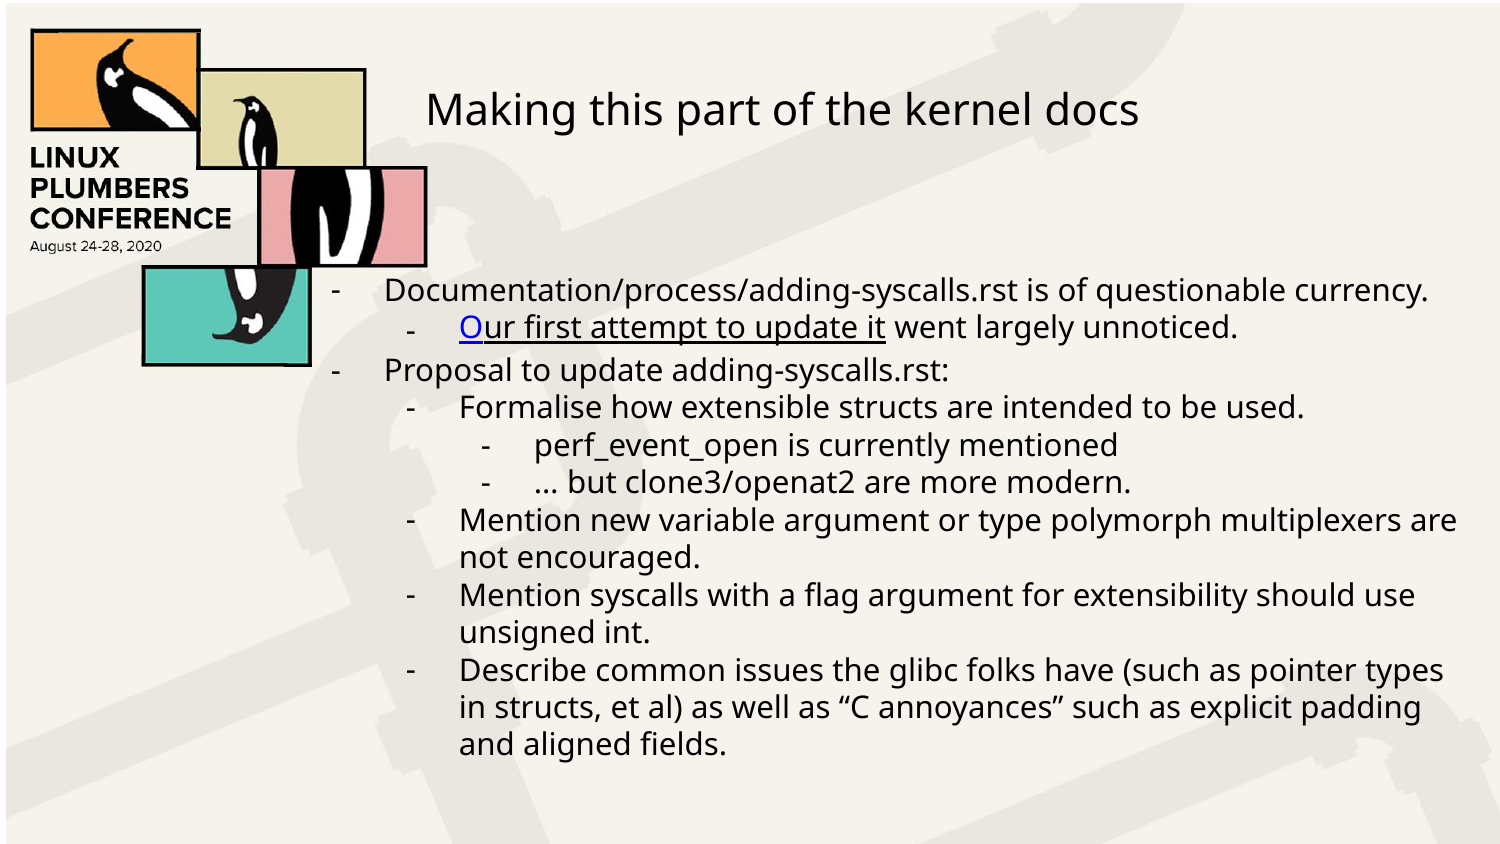

# Making this part of the kernel docs
Documentation/process/adding-syscalls.rst is of questionable currency.
Our first attempt to update it went largely unnoticed.
Proposal to update adding-syscalls.rst:
Formalise how extensible structs are intended to be used.
perf_event_open is currently mentioned
… but clone3/openat2 are more modern.
Mention new variable argument or type polymorph multiplexers are not encouraged.
Mention syscalls with a flag argument for extensibility should use unsigned int.
Describe common issues the glibc folks have (such as pointer types in structs, et al) as well as “C annoyances” such as explicit padding and aligned fields.